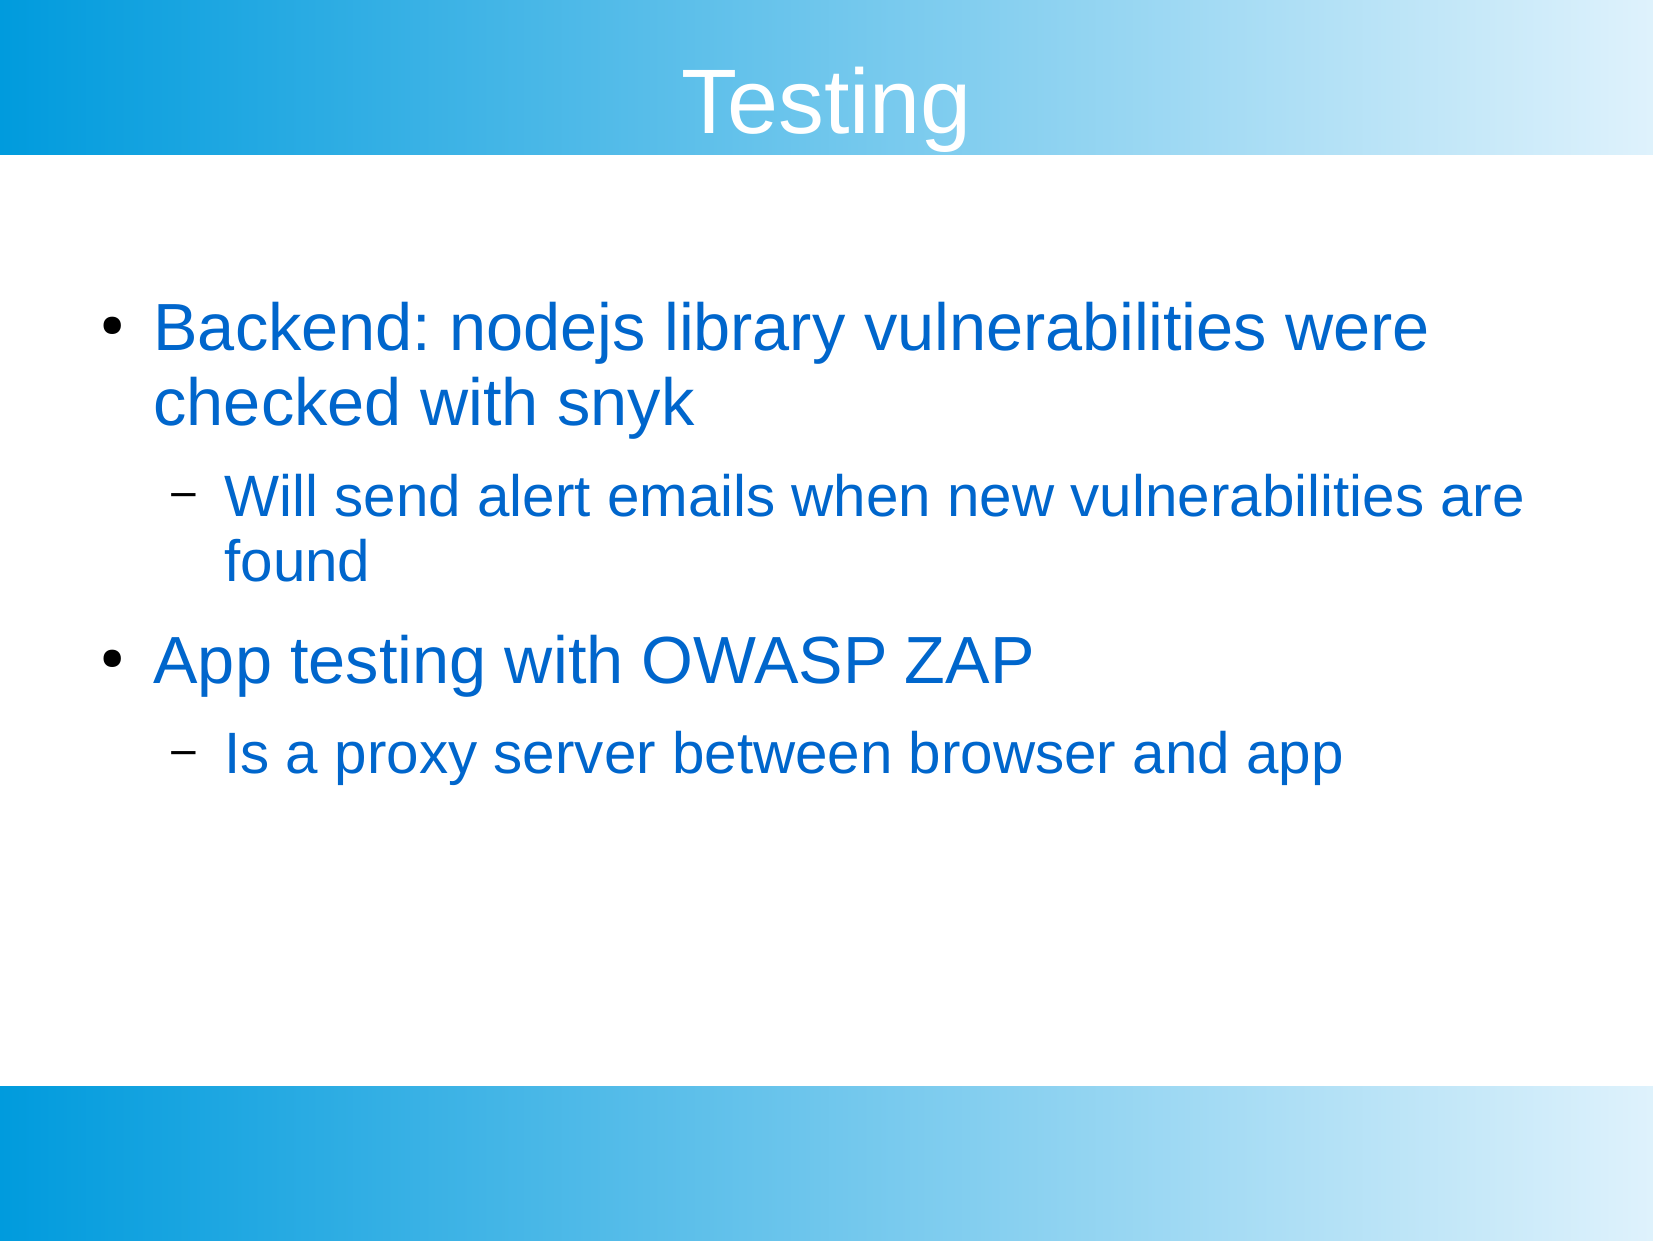

# Testing
Backend: nodejs library vulnerabilities were checked with snyk
Will send alert emails when new vulnerabilities are found
App testing with OWASP ZAP
Is a proxy server between browser and app